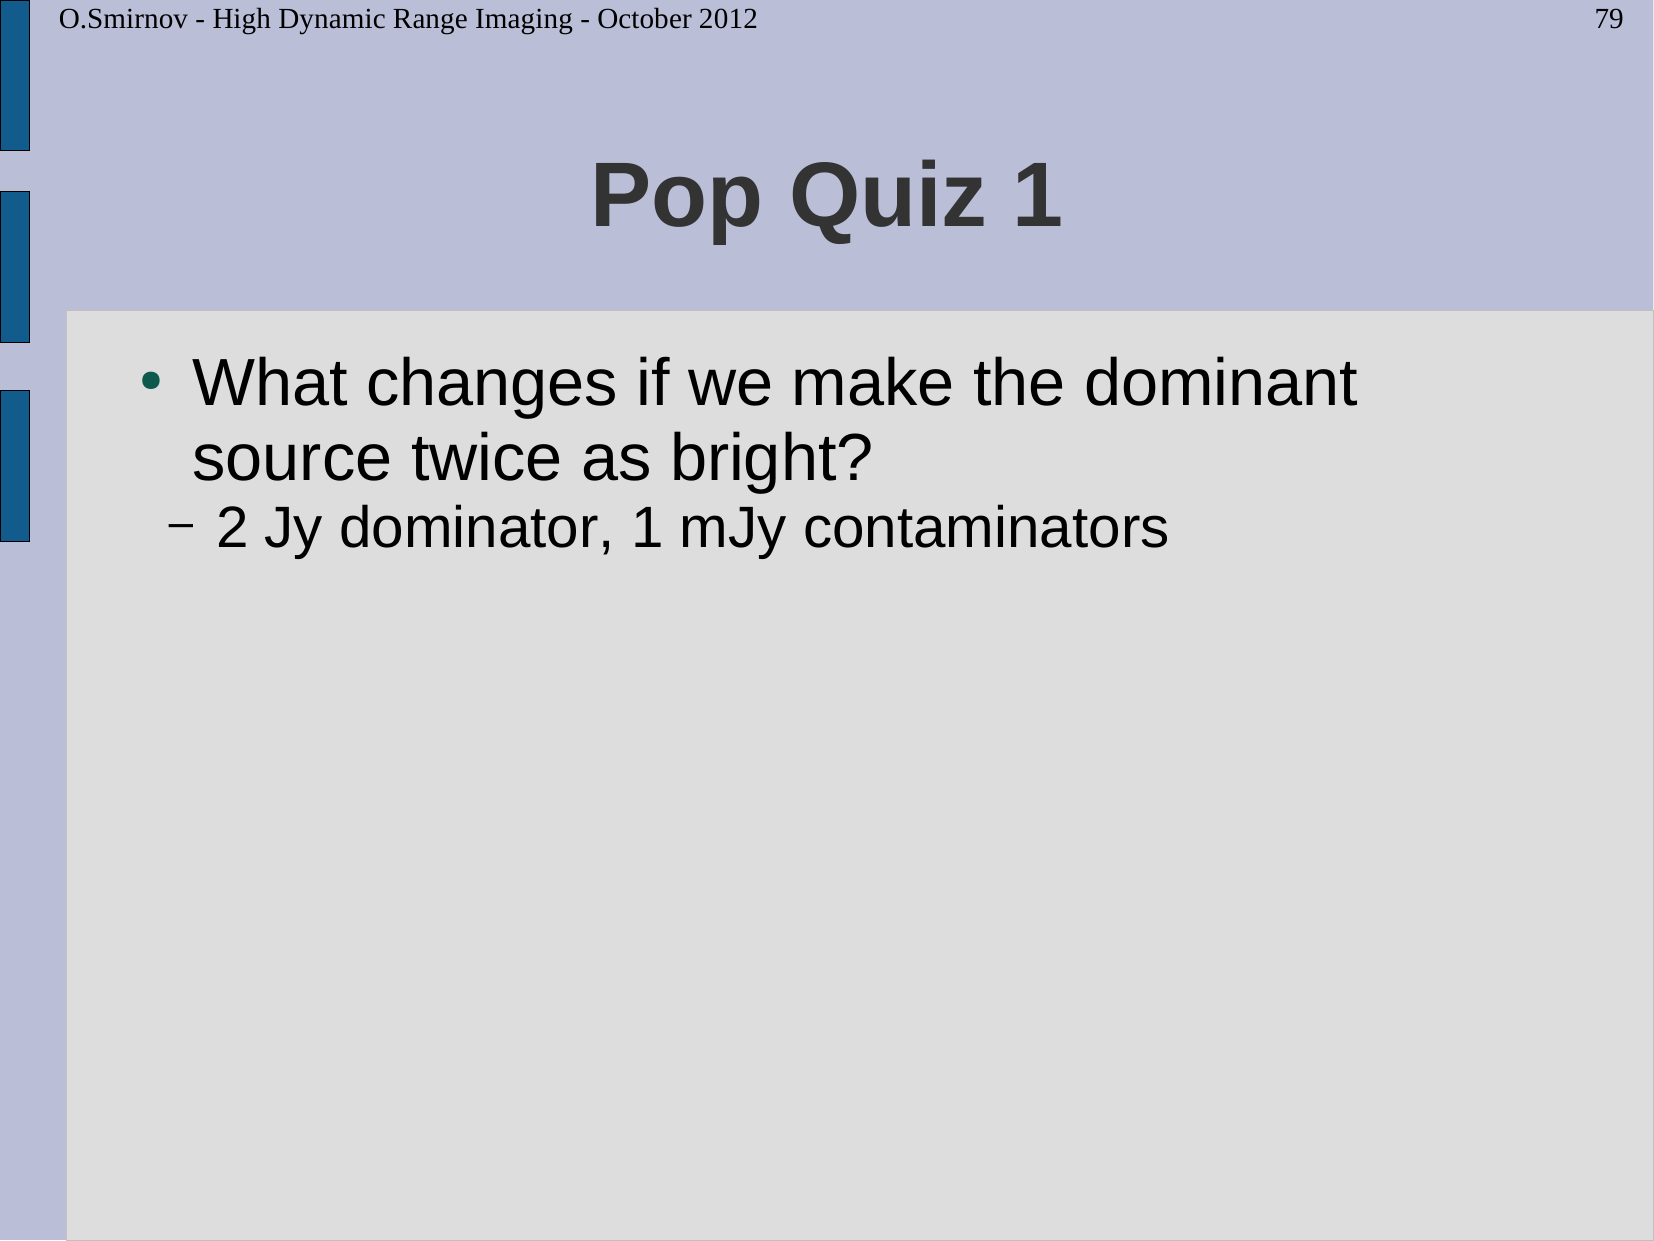

O.Smirnov - High Dynamic Range Imaging - October 2012
79
# Pop Quiz 1
What changes if we make the dominant source twice as bright?
2 Jy dominator, 1 mJy contaminators